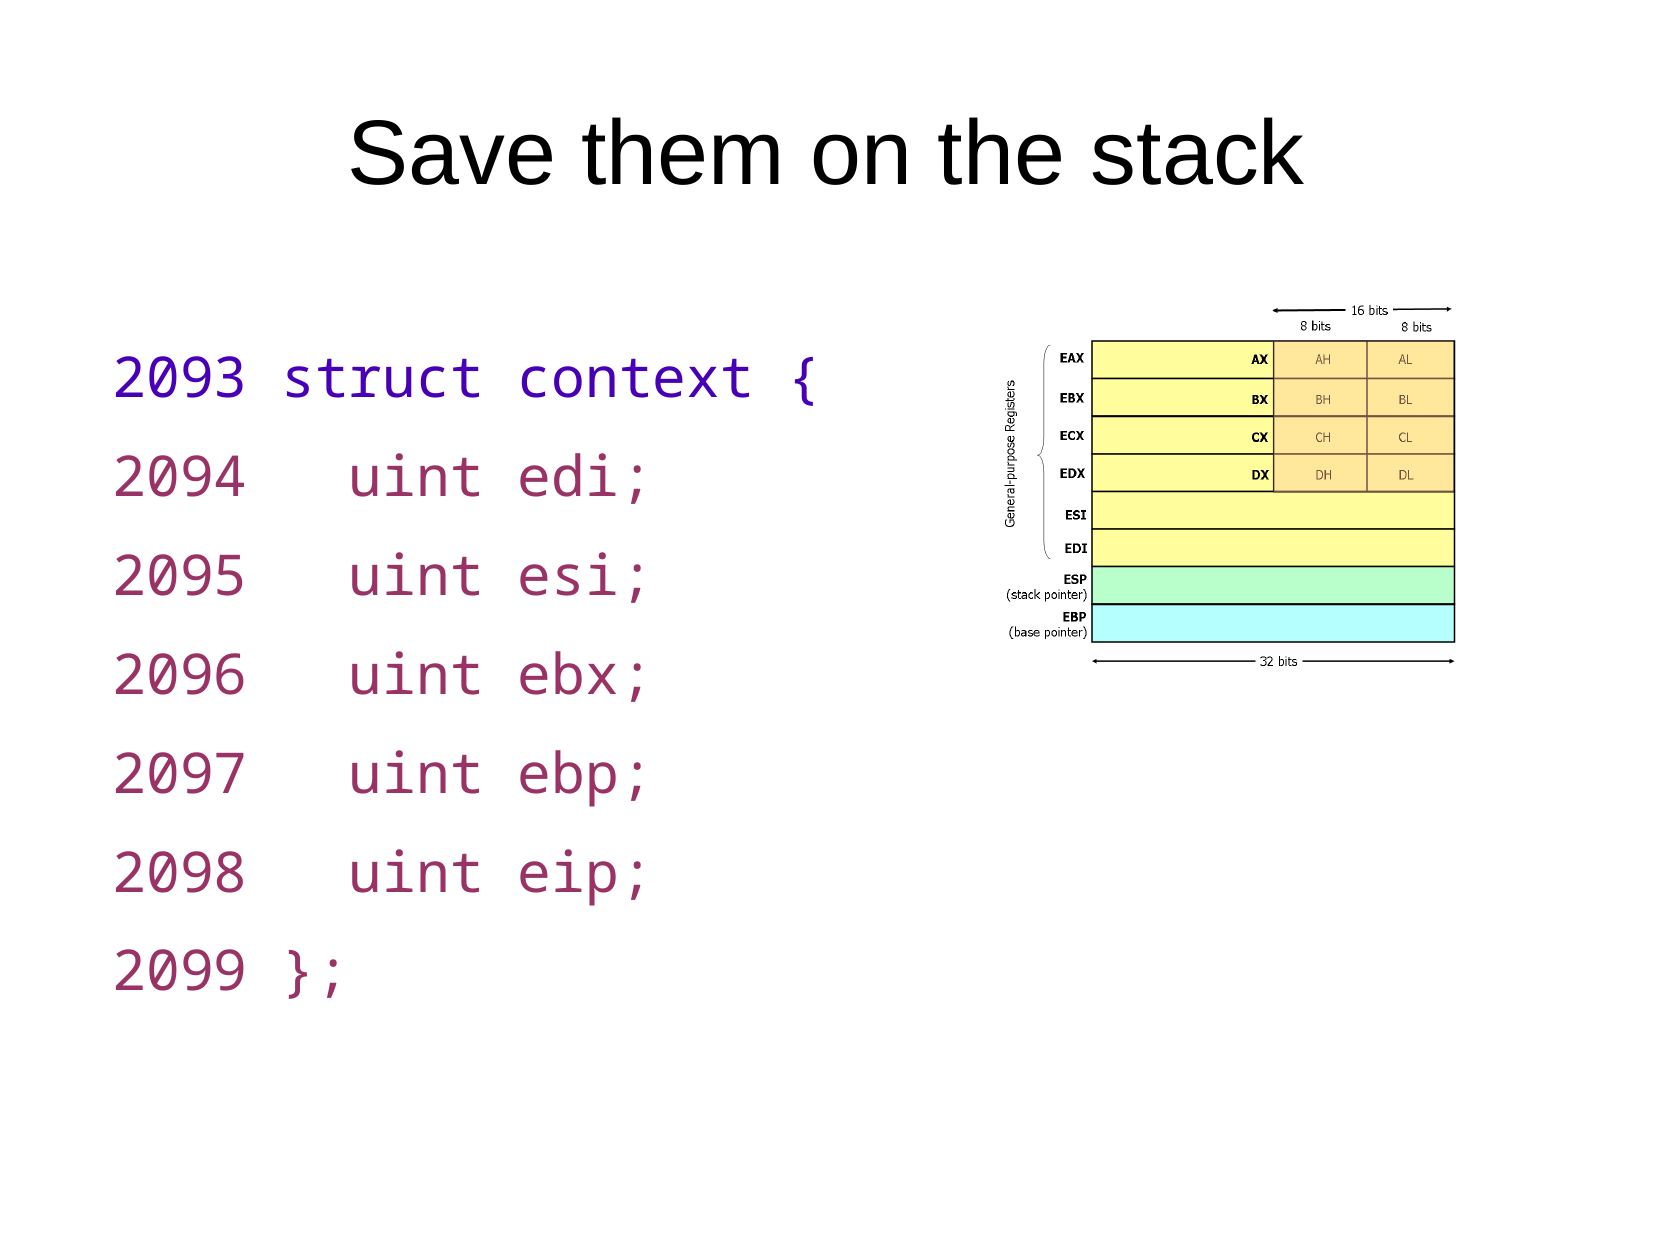

# Save them on the stack
2093 struct context {
2094 uint edi;
2095 uint esi;
2096 uint ebx;
2097 uint ebp;
2098 uint eip;
2099 };